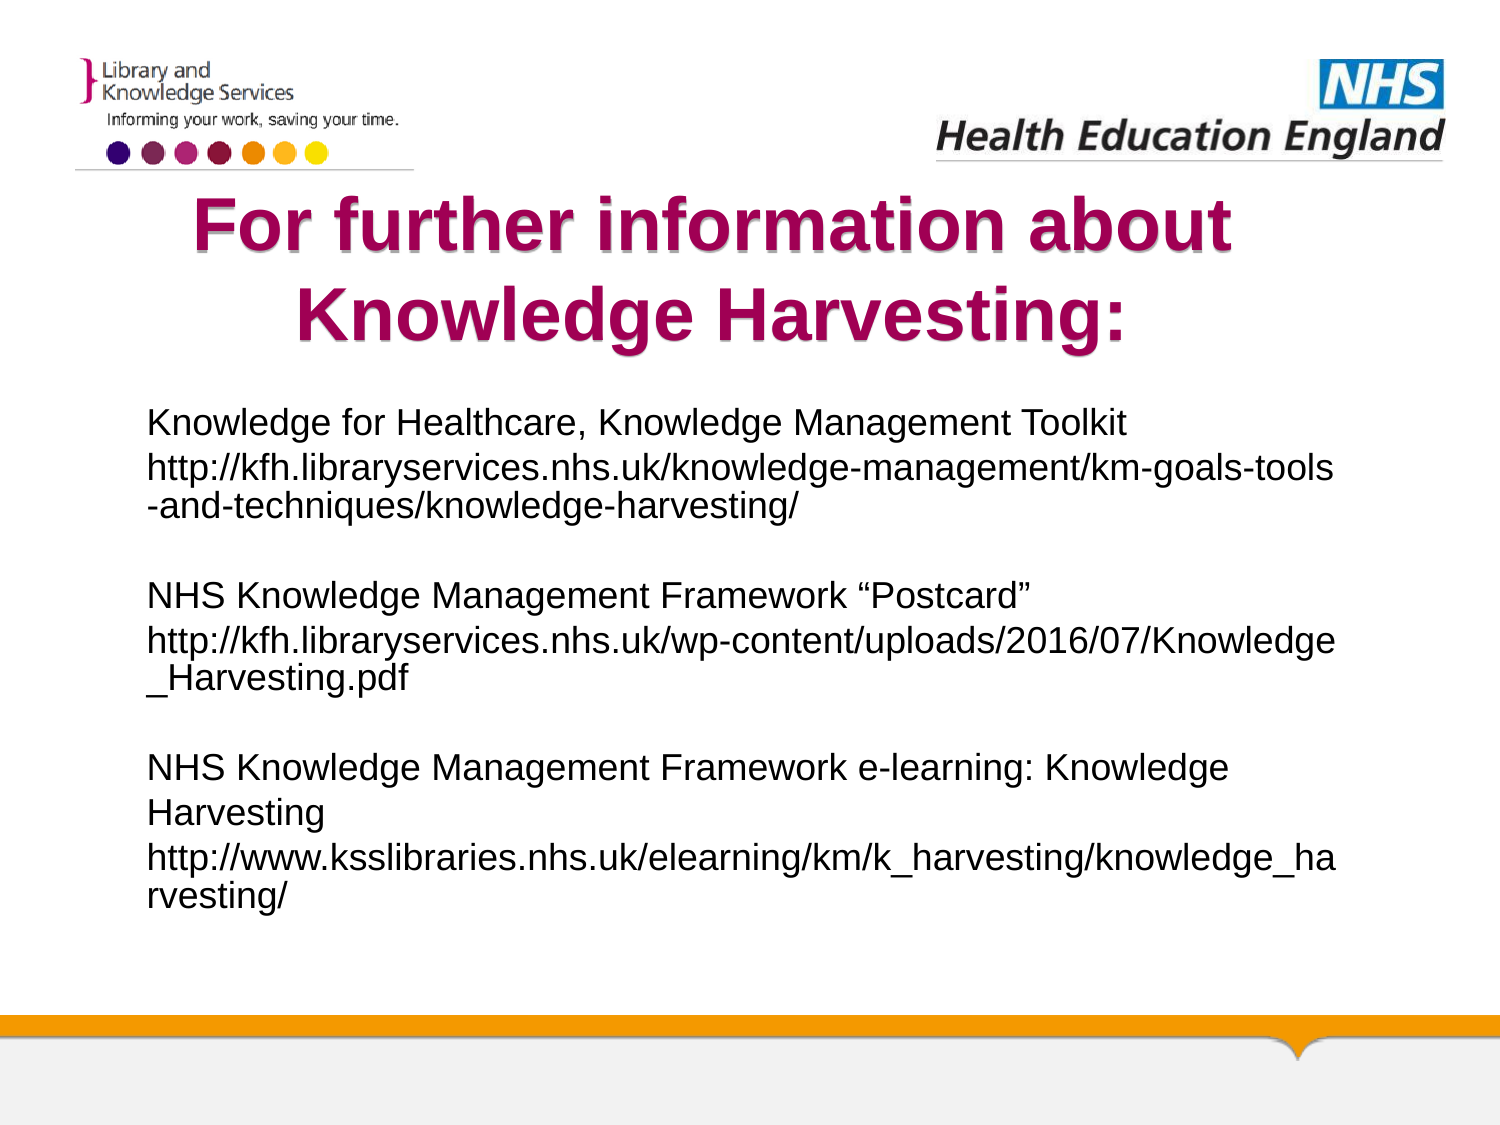

# For further information about Knowledge Harvesting:
Knowledge for Healthcare, Knowledge Management Toolkit
http://kfh.libraryservices.nhs.uk/knowledge-management/km-goals-tools-and-techniques/knowledge-harvesting/
NHS Knowledge Management Framework “Postcard”
http://kfh.libraryservices.nhs.uk/wp-content/uploads/2016/07/Knowledge_Harvesting.pdf
NHS Knowledge Management Framework e-learning: Knowledge Harvesting
http://www.ksslibraries.nhs.uk/elearning/km/k_harvesting/knowledge_harvesting/